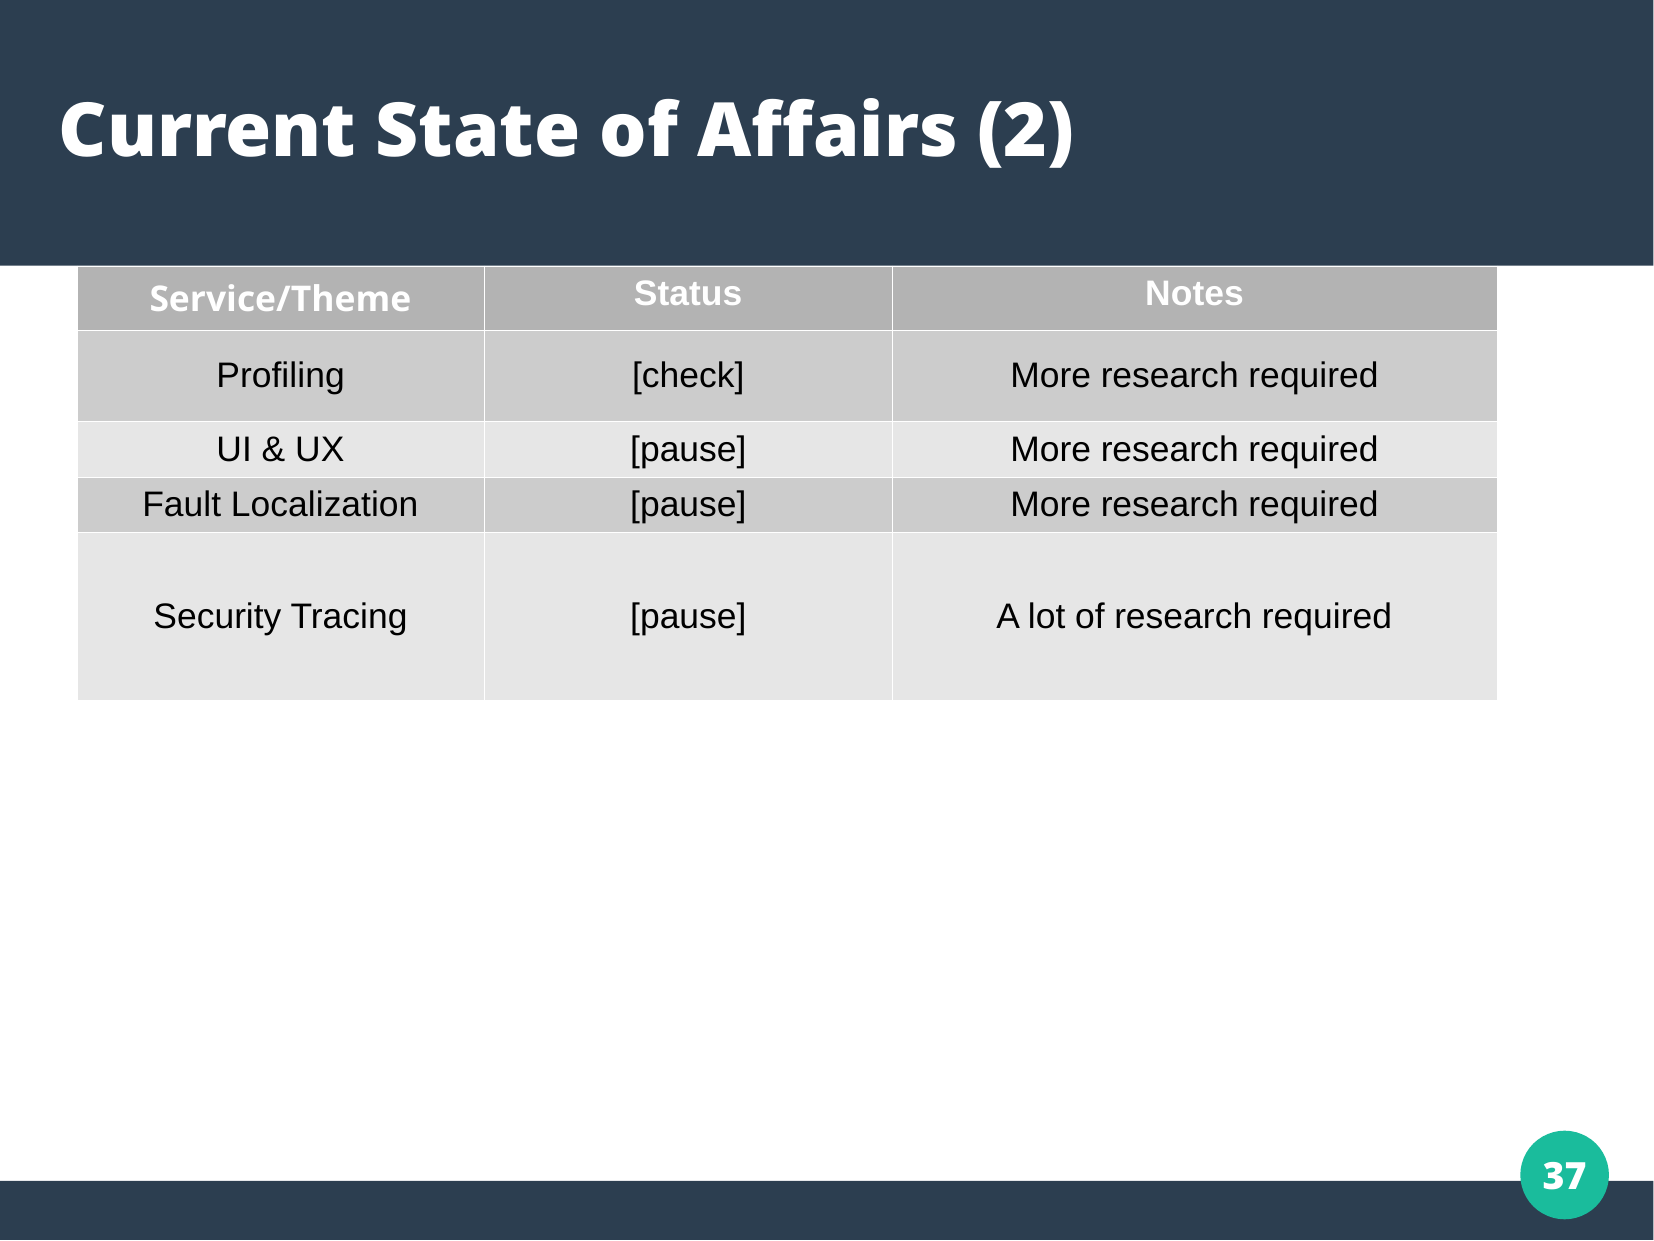

# Current State of Affairs (2)
| Service/Theme | Status | Notes |
| --- | --- | --- |
| Profiling | [check] | More research required |
| UI & UX | [pause] | More research required |
| Fault Localization | [pause] | More research required |
| Security Tracing | [pause] | A lot of research required |
37